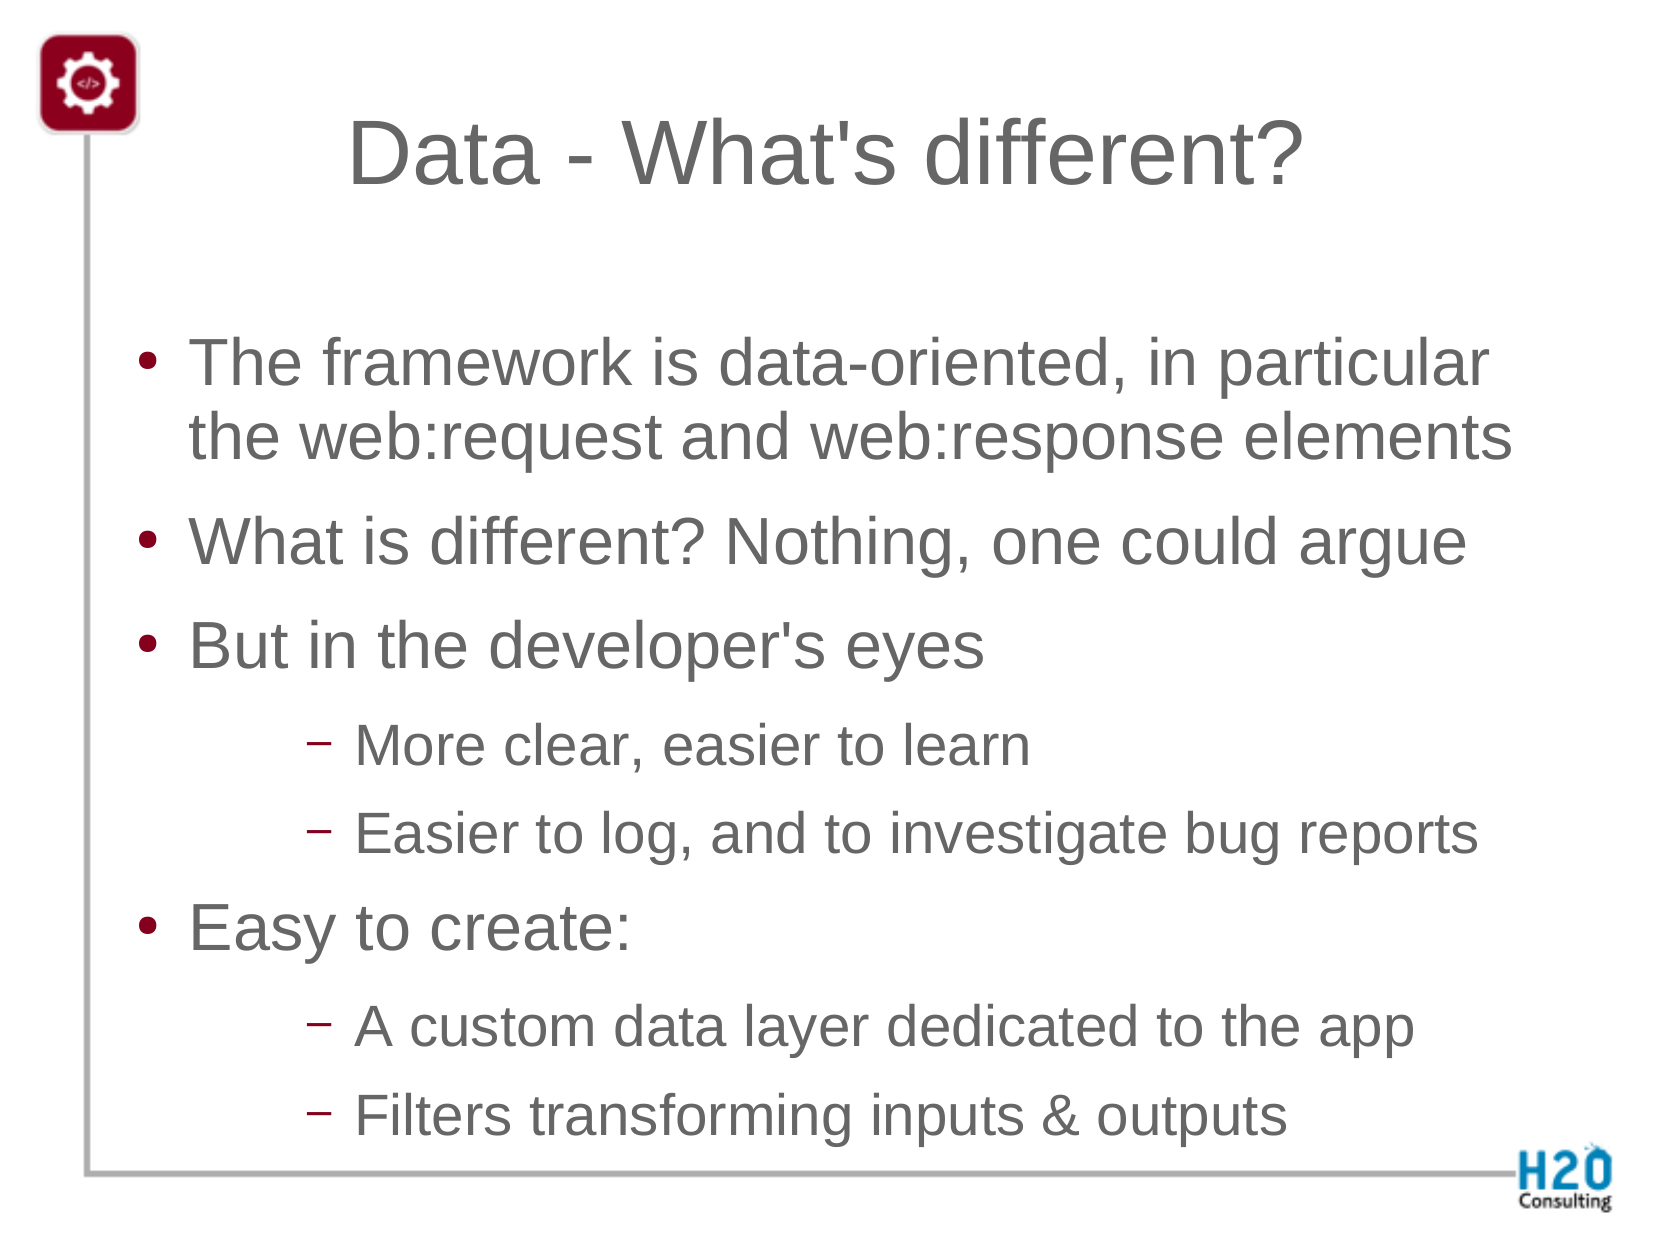

# Data - What's different?
The framework is data-oriented, in particular the web:request and web:response elements
What is different? Nothing, one could argue
But in the developer's eyes
More clear, easier to learn
Easier to log, and to investigate bug reports
Easy to create:
A custom data layer dedicated to the app
Filters transforming inputs & outputs